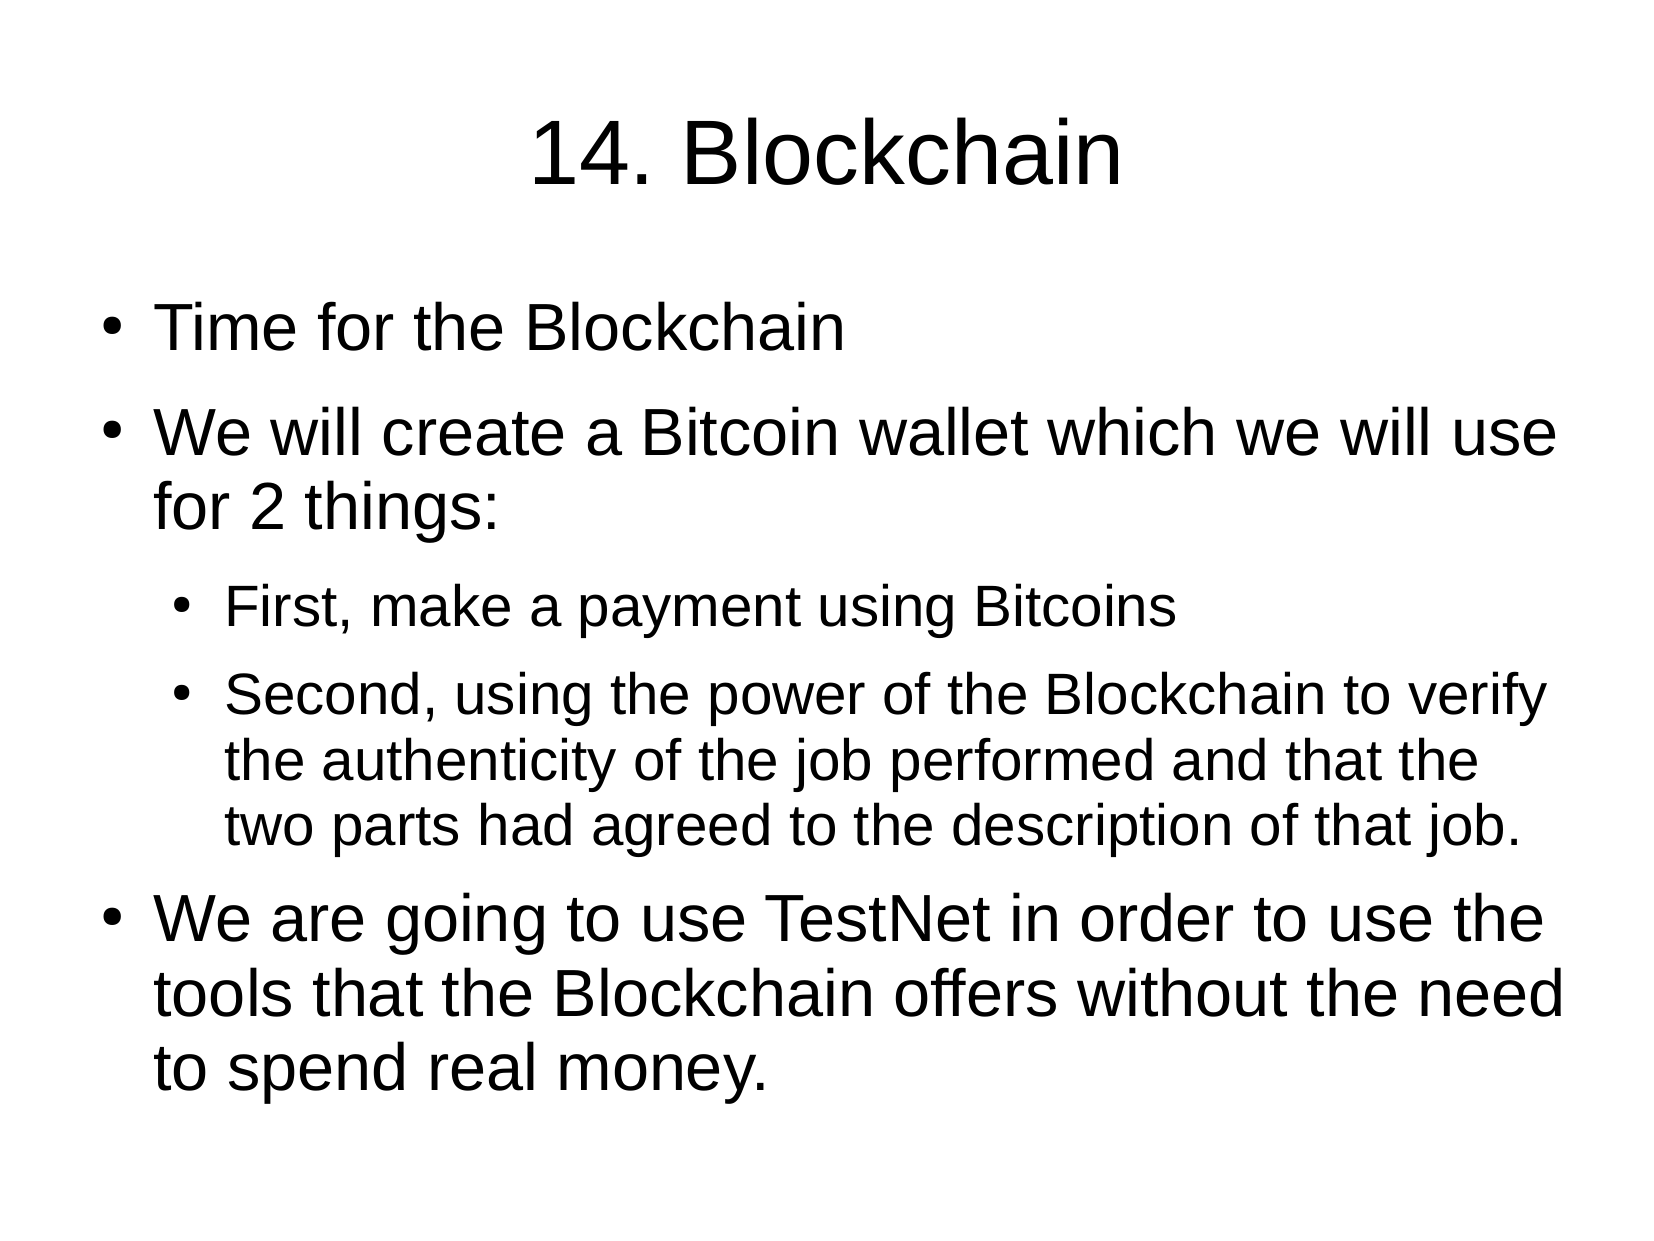

# 14. Blockchain
Time for the Blockchain
We will create a Bitcoin wallet which we will use for 2 things:
First, make a payment using Bitcoins
Second, using the power of the Blockchain to verify the authenticity of the job performed and that the two parts had agreed to the description of that job.
We are going to use TestNet in order to use the tools that the Blockchain offers without the need to spend real money.